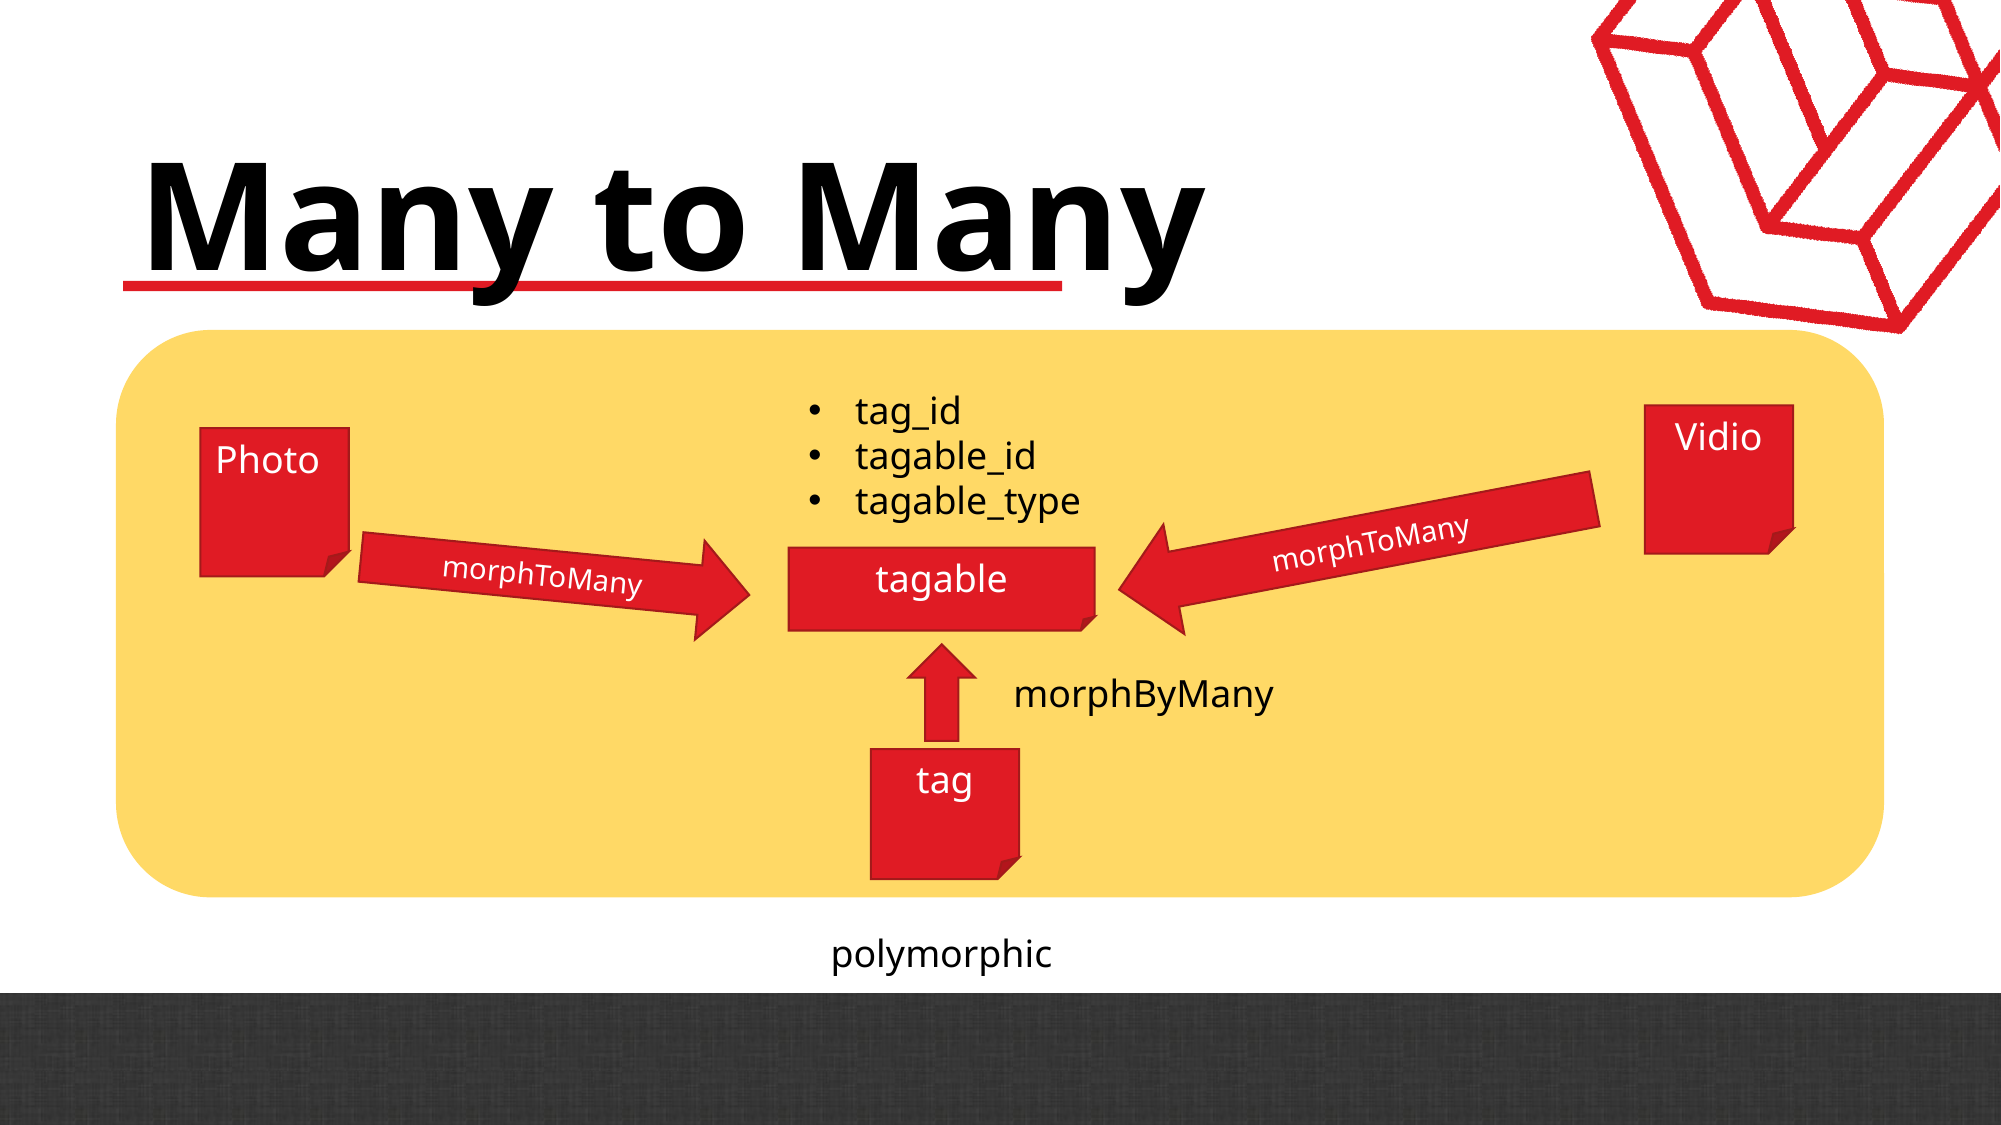

Many to Many
tag_id
tagable_id
tagable_type
Vidio
Photo
morphToMany
morphToMany
tagable
morphByMany
tag
polymorphic